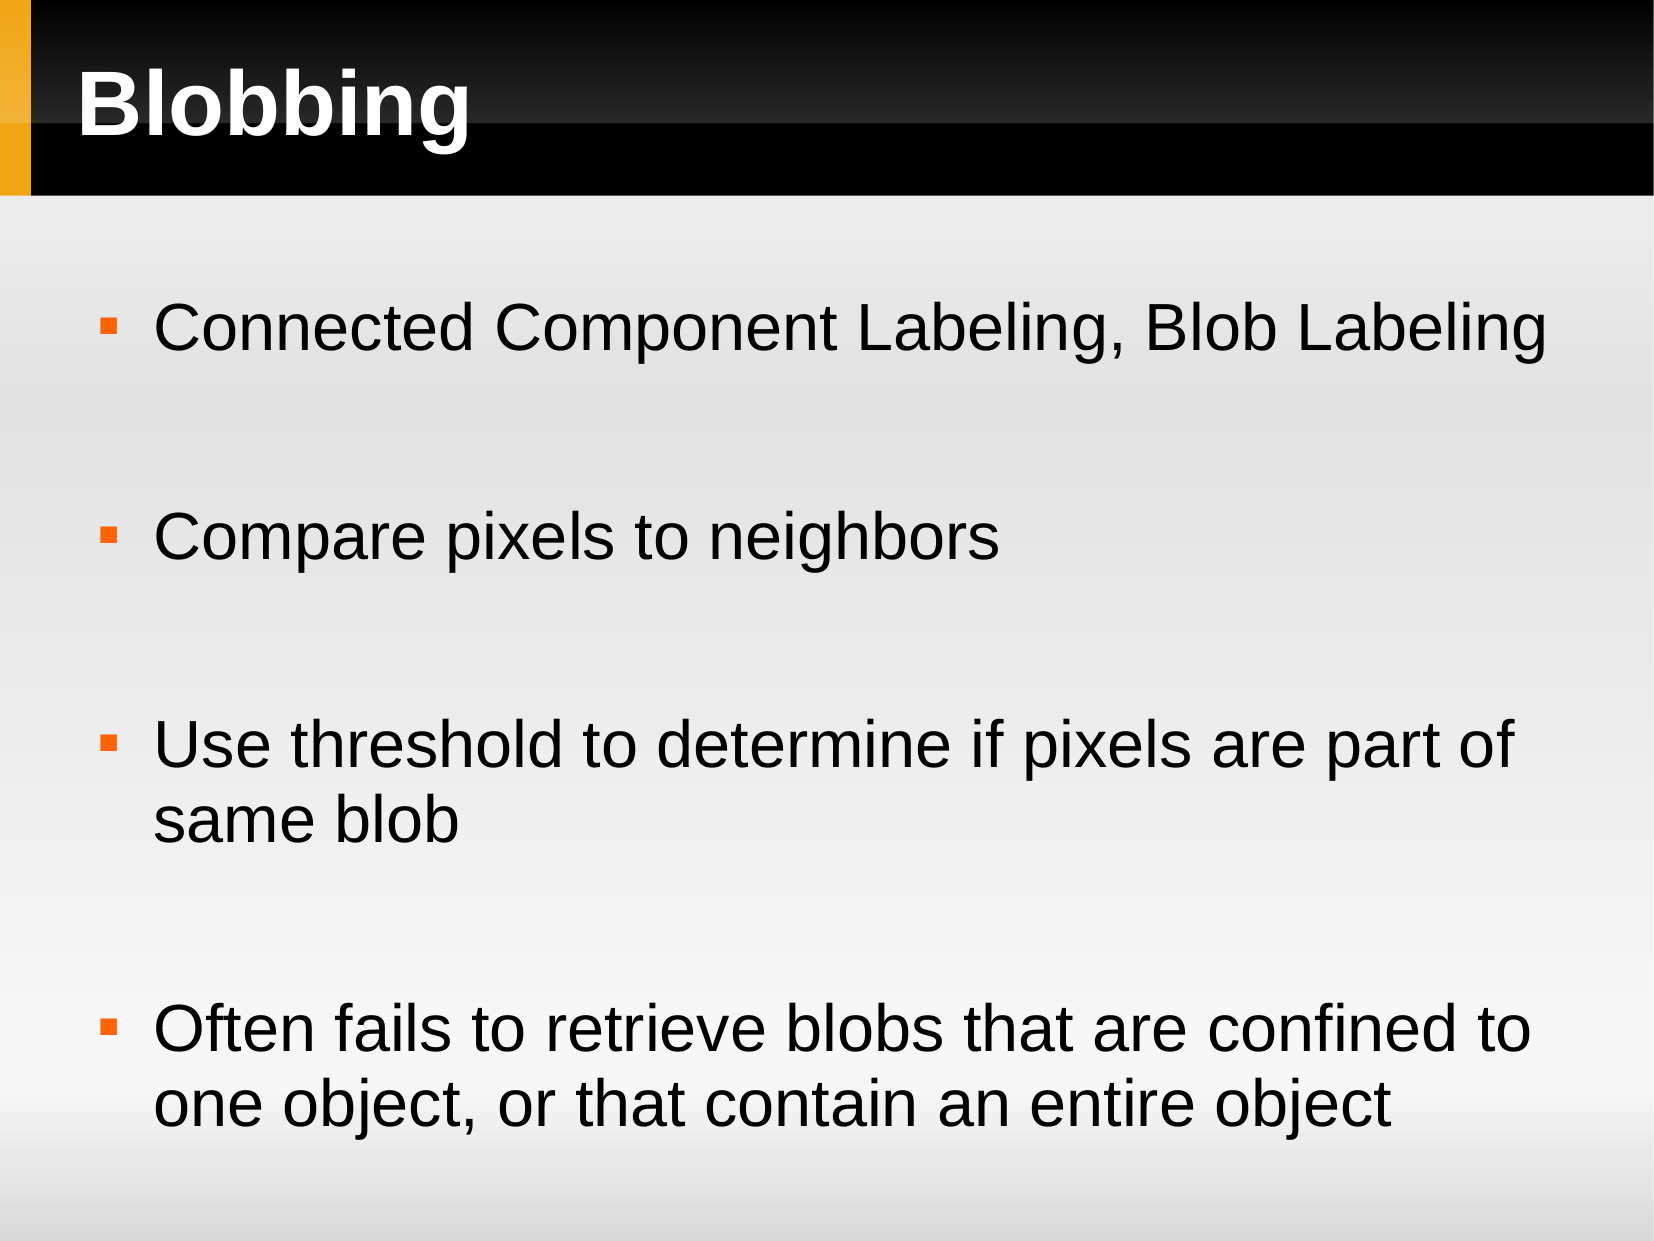

# Blobbing
Connected Component Labeling, Blob Labeling
Compare pixels to neighbors
Use threshold to determine if pixels are part of same blob
Often fails to retrieve blobs that are confined to one object, or that contain an entire object